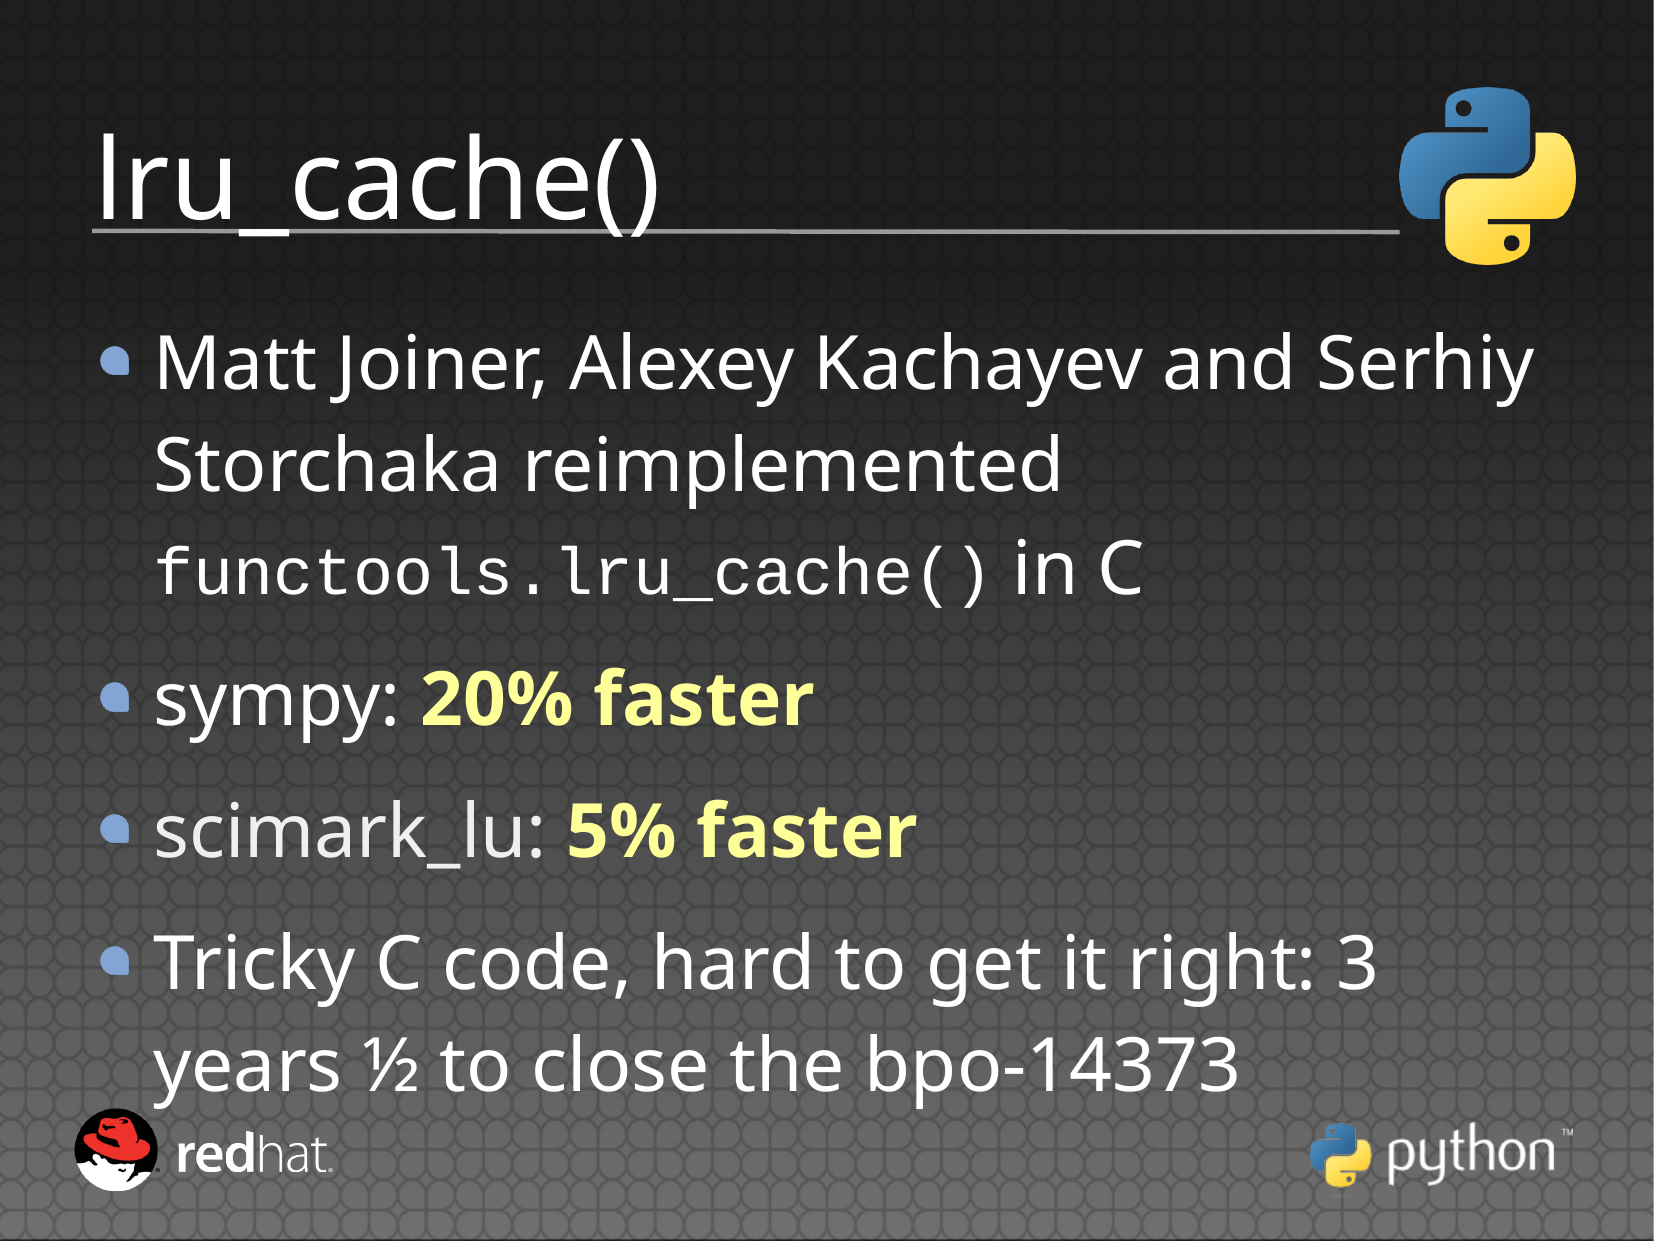

lru_cache()
# Matt Joiner, Alexey Kachayev and Serhiy Storchaka reimplemented functools.lru_cache() in C
sympy: 20% faster
scimark_lu: 5% faster
Tricky C code, hard to get it right: 3 years ½ to close the bpo-14373